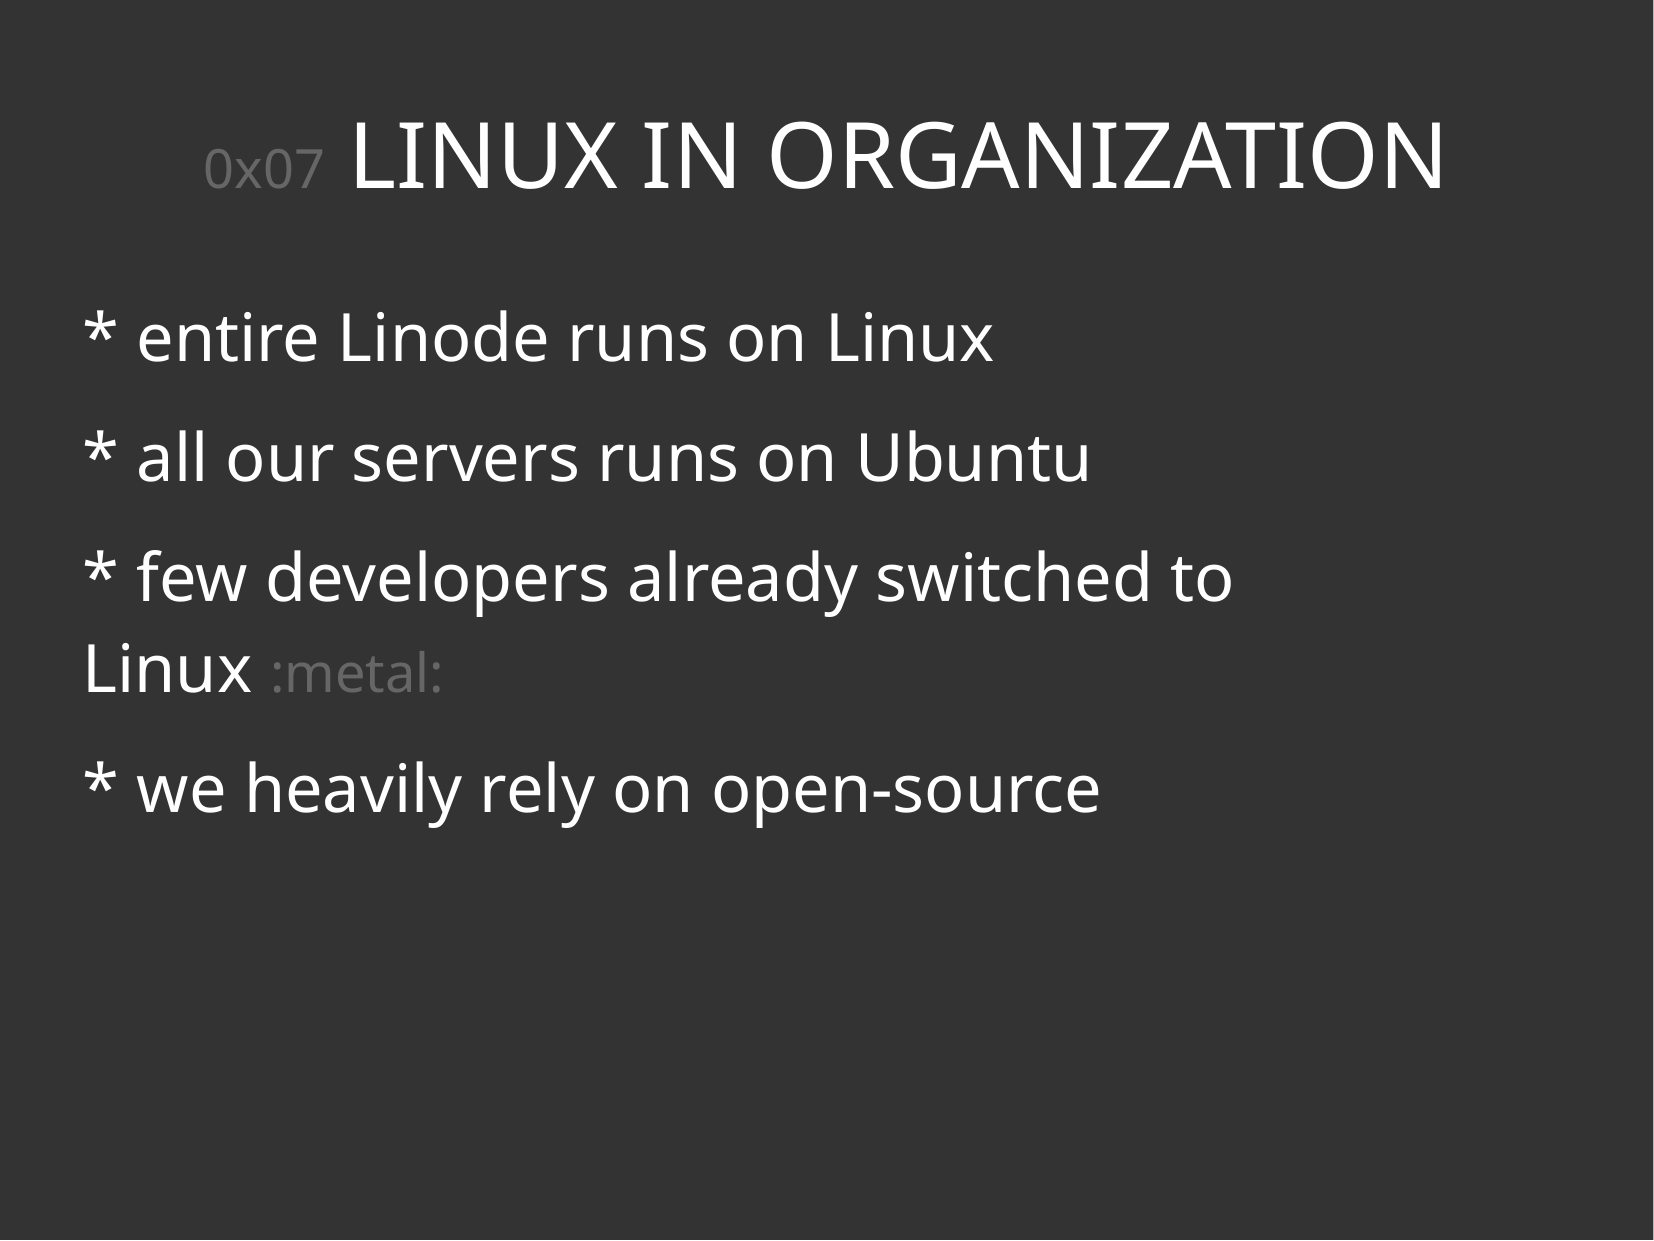

# 0x07 LINUX IN ORGANIZATION
* entire Linode runs on Linux
* all our servers runs on Ubuntu
* few developers already switched to Linux :metal:
* we heavily rely on open-source